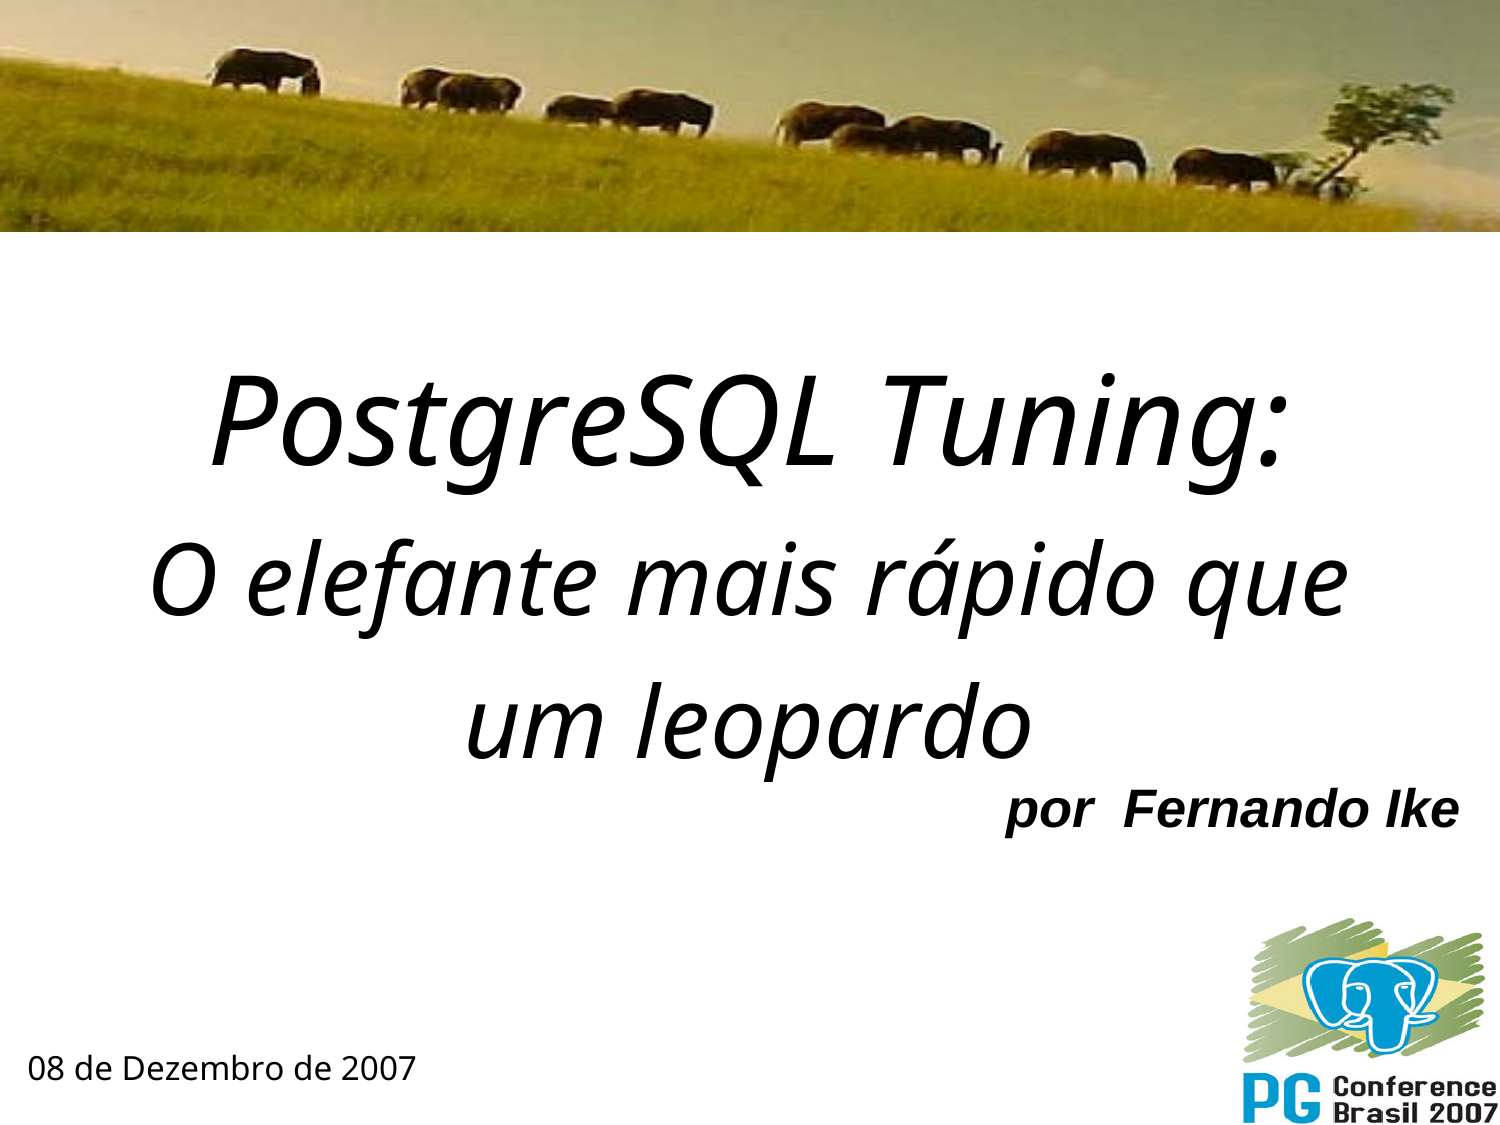

PostgreSQL Tuning:
O elefante mais rápido que um leopardo
 por Fernando Ike
08 de Dezembro de 2007